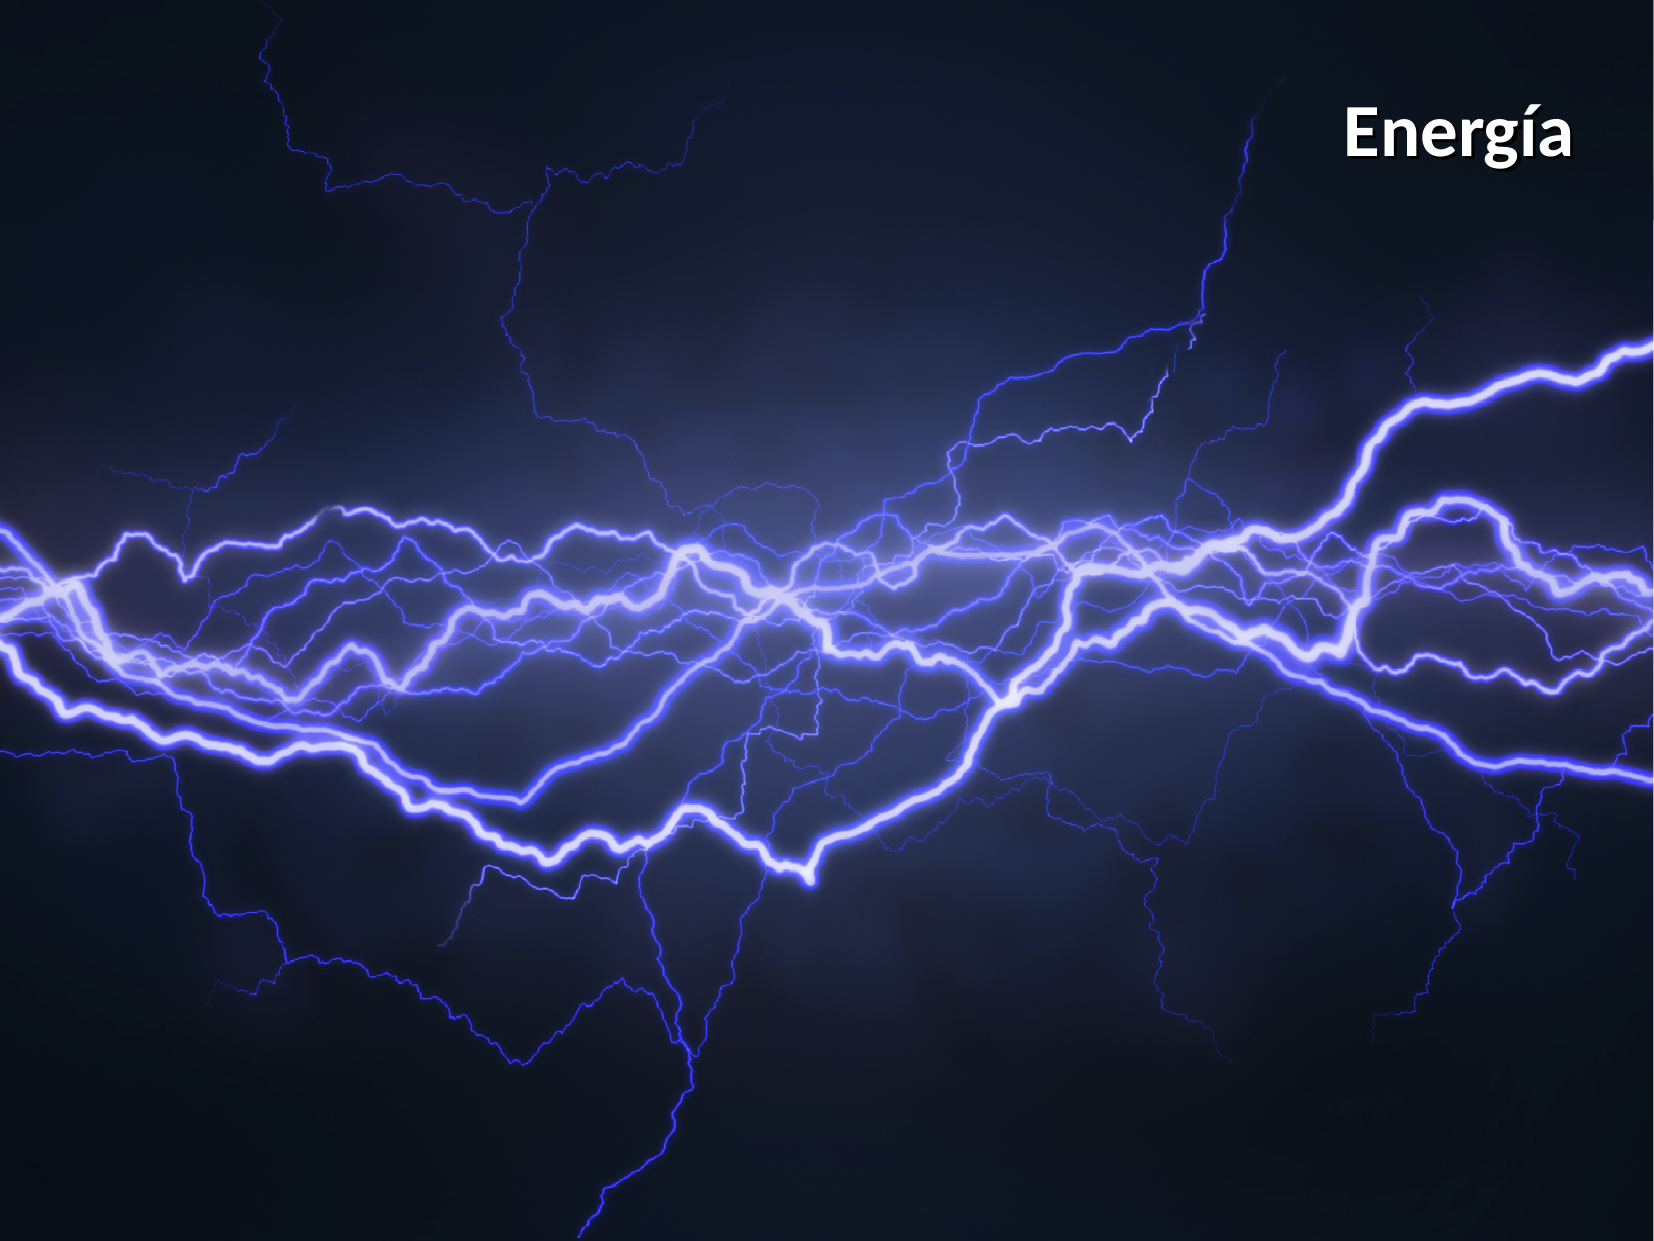

# Energía
Introducción a la Física (Asorey-Sarmiento)
7